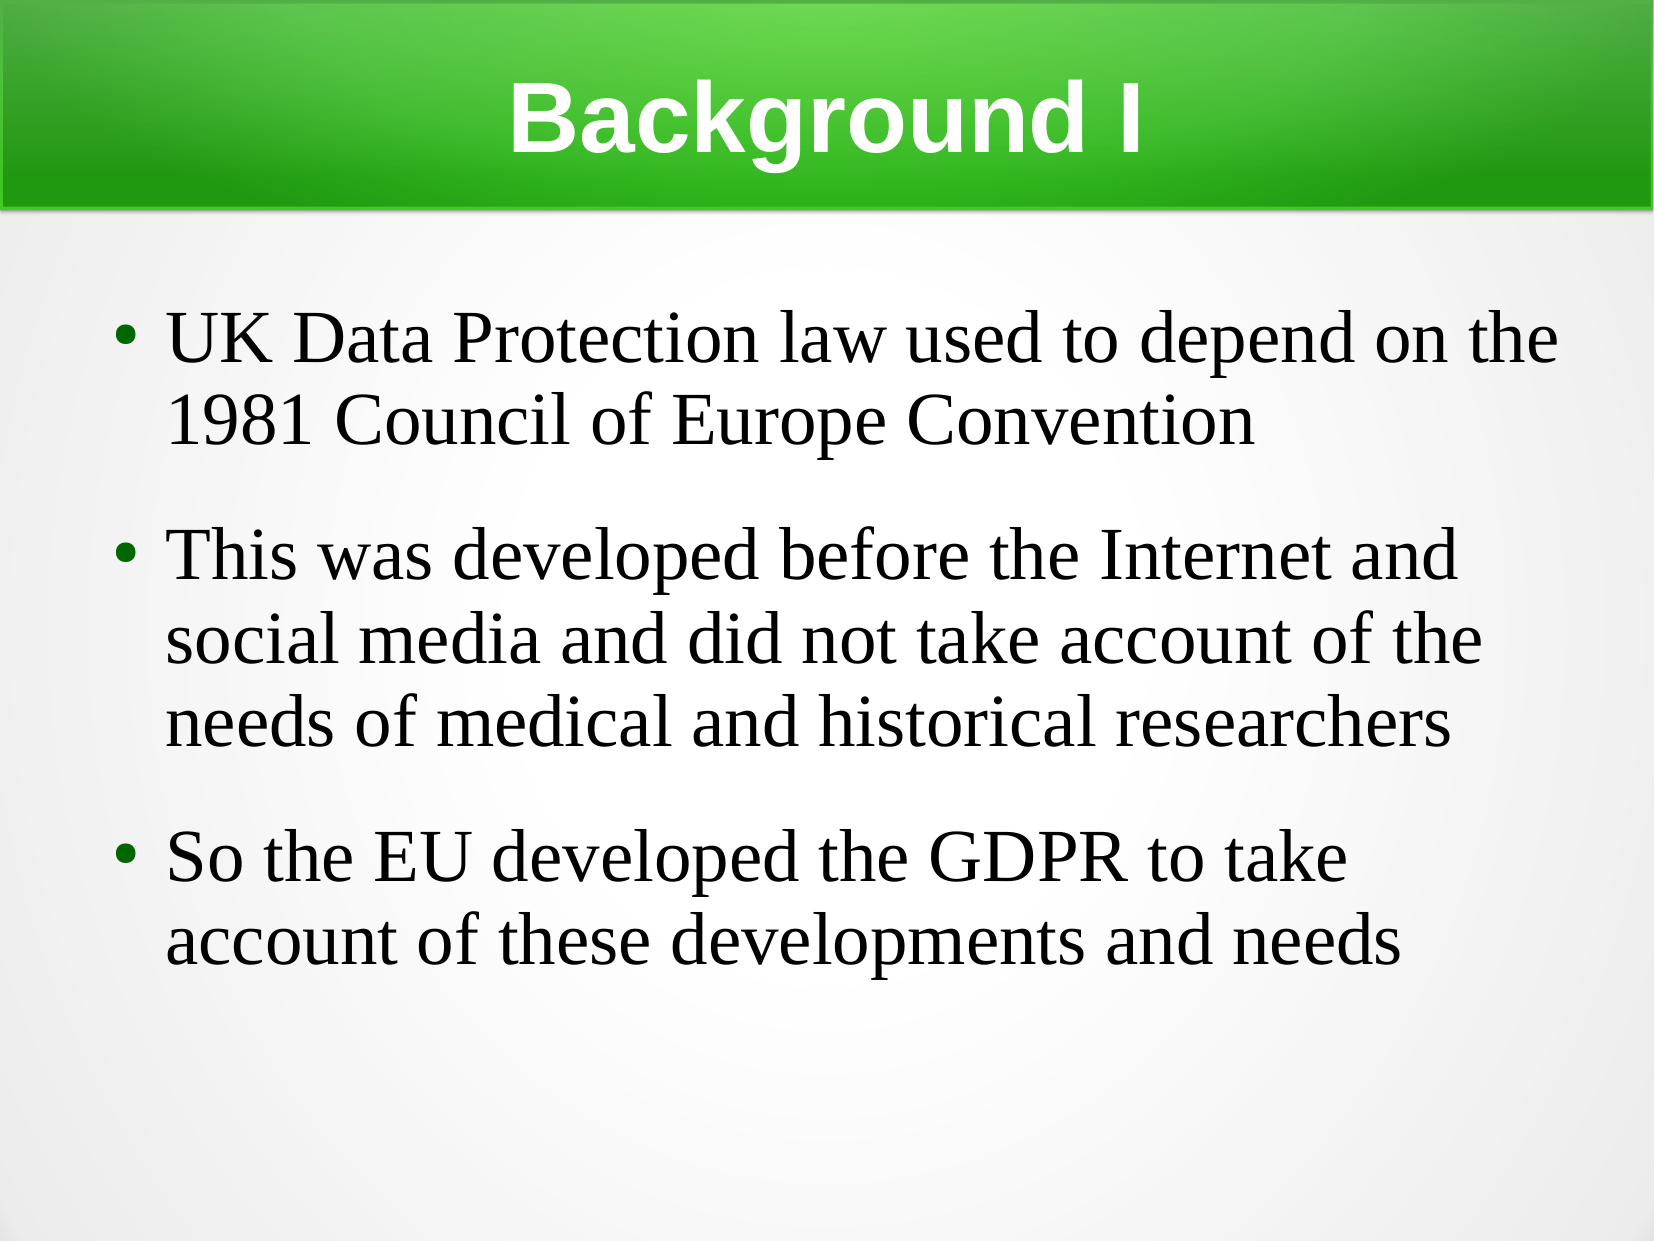

# Background I
UK Data Protection law used to depend on the 1981 Council of Europe Convention
This was developed before the Internet and social media and did not take account of the needs of medical and historical researchers
So the EU developed the GDPR to take account of these developments and needs